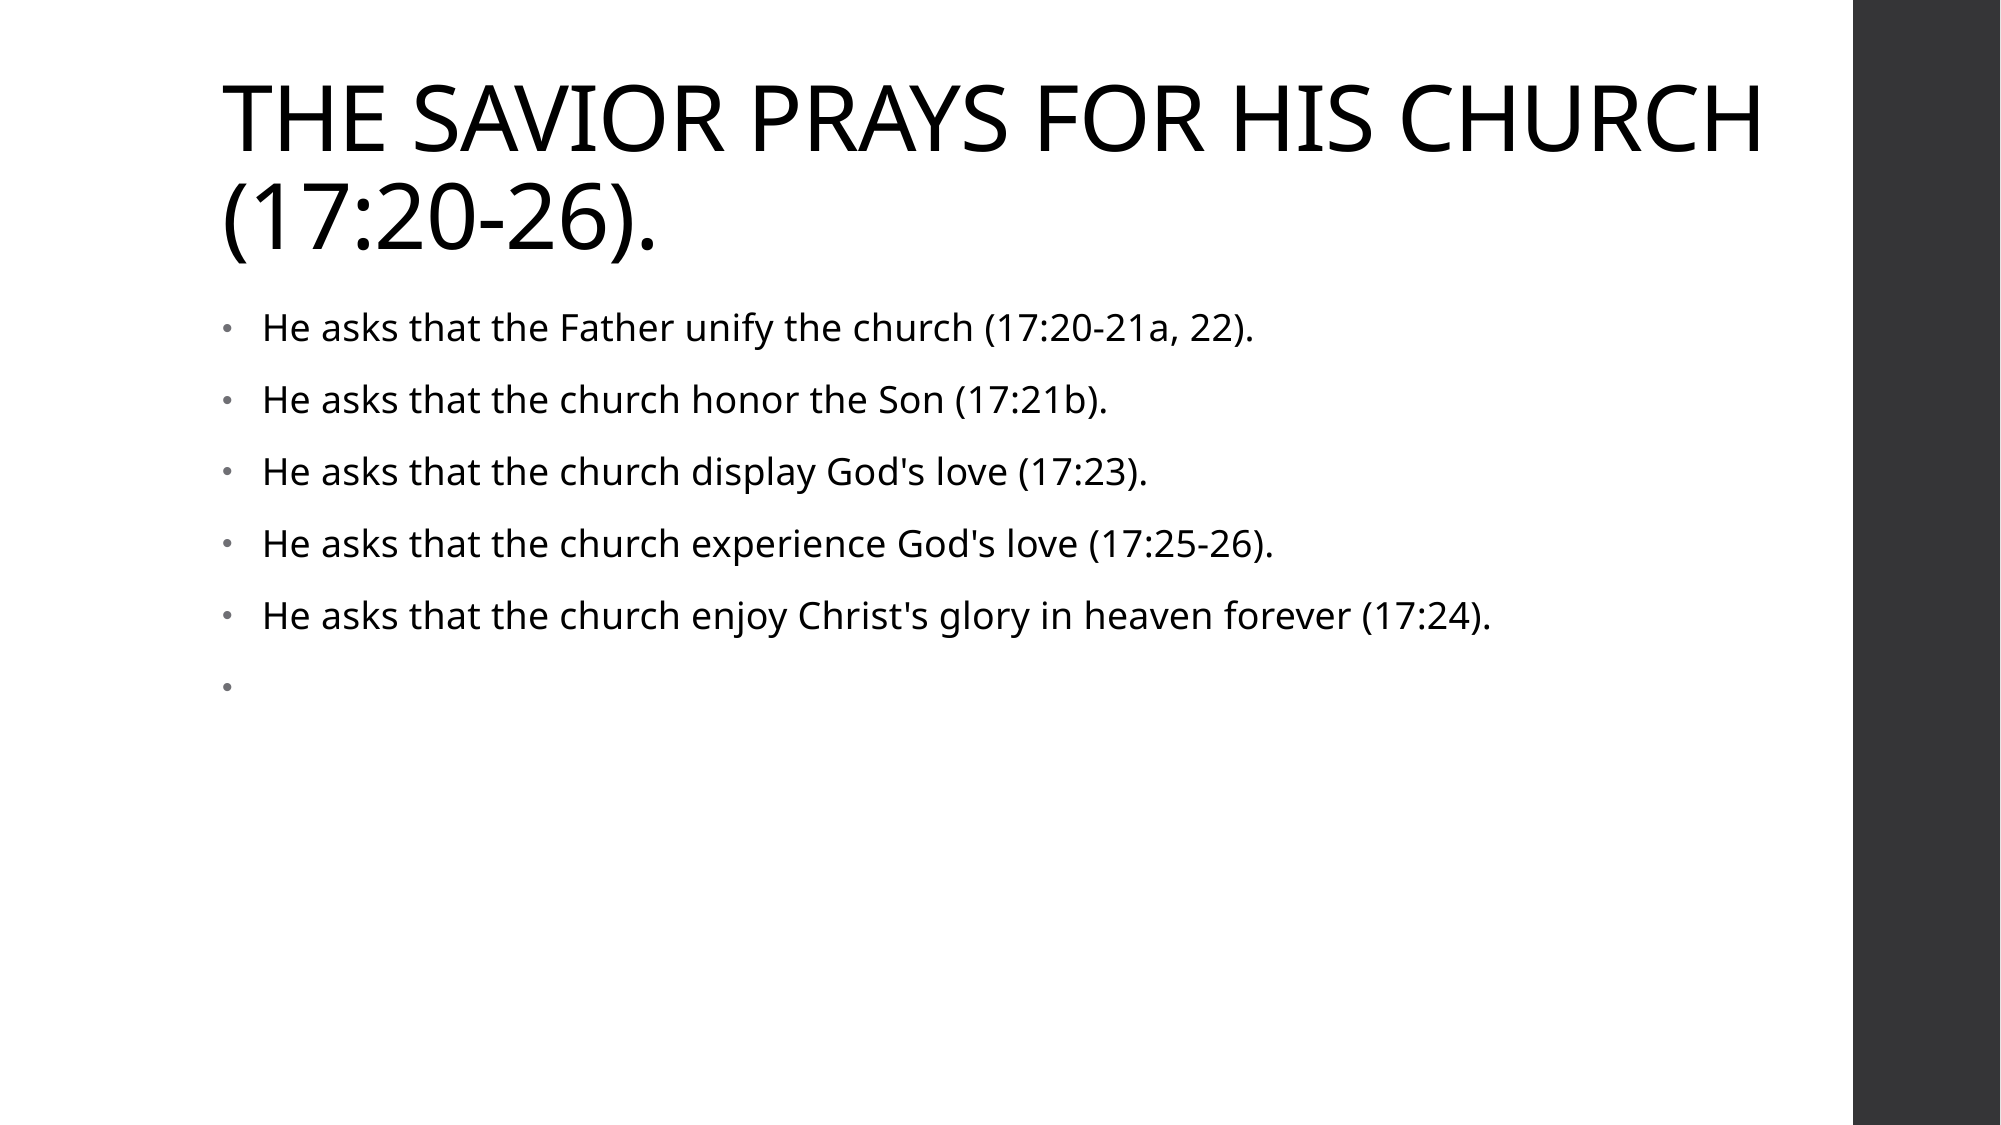

# THE SAVIOR PRAYS FOR HIS CHURCH (17:20-26).
 He asks that the Father unify the church (17:20-21a, 22).
 He asks that the church honor the Son (17:21b).
 He asks that the church display God's love (17:23).
 He asks that the church experience God's love (17:25-26).
 He asks that the church enjoy Christ's glory in heaven forever (17:24).